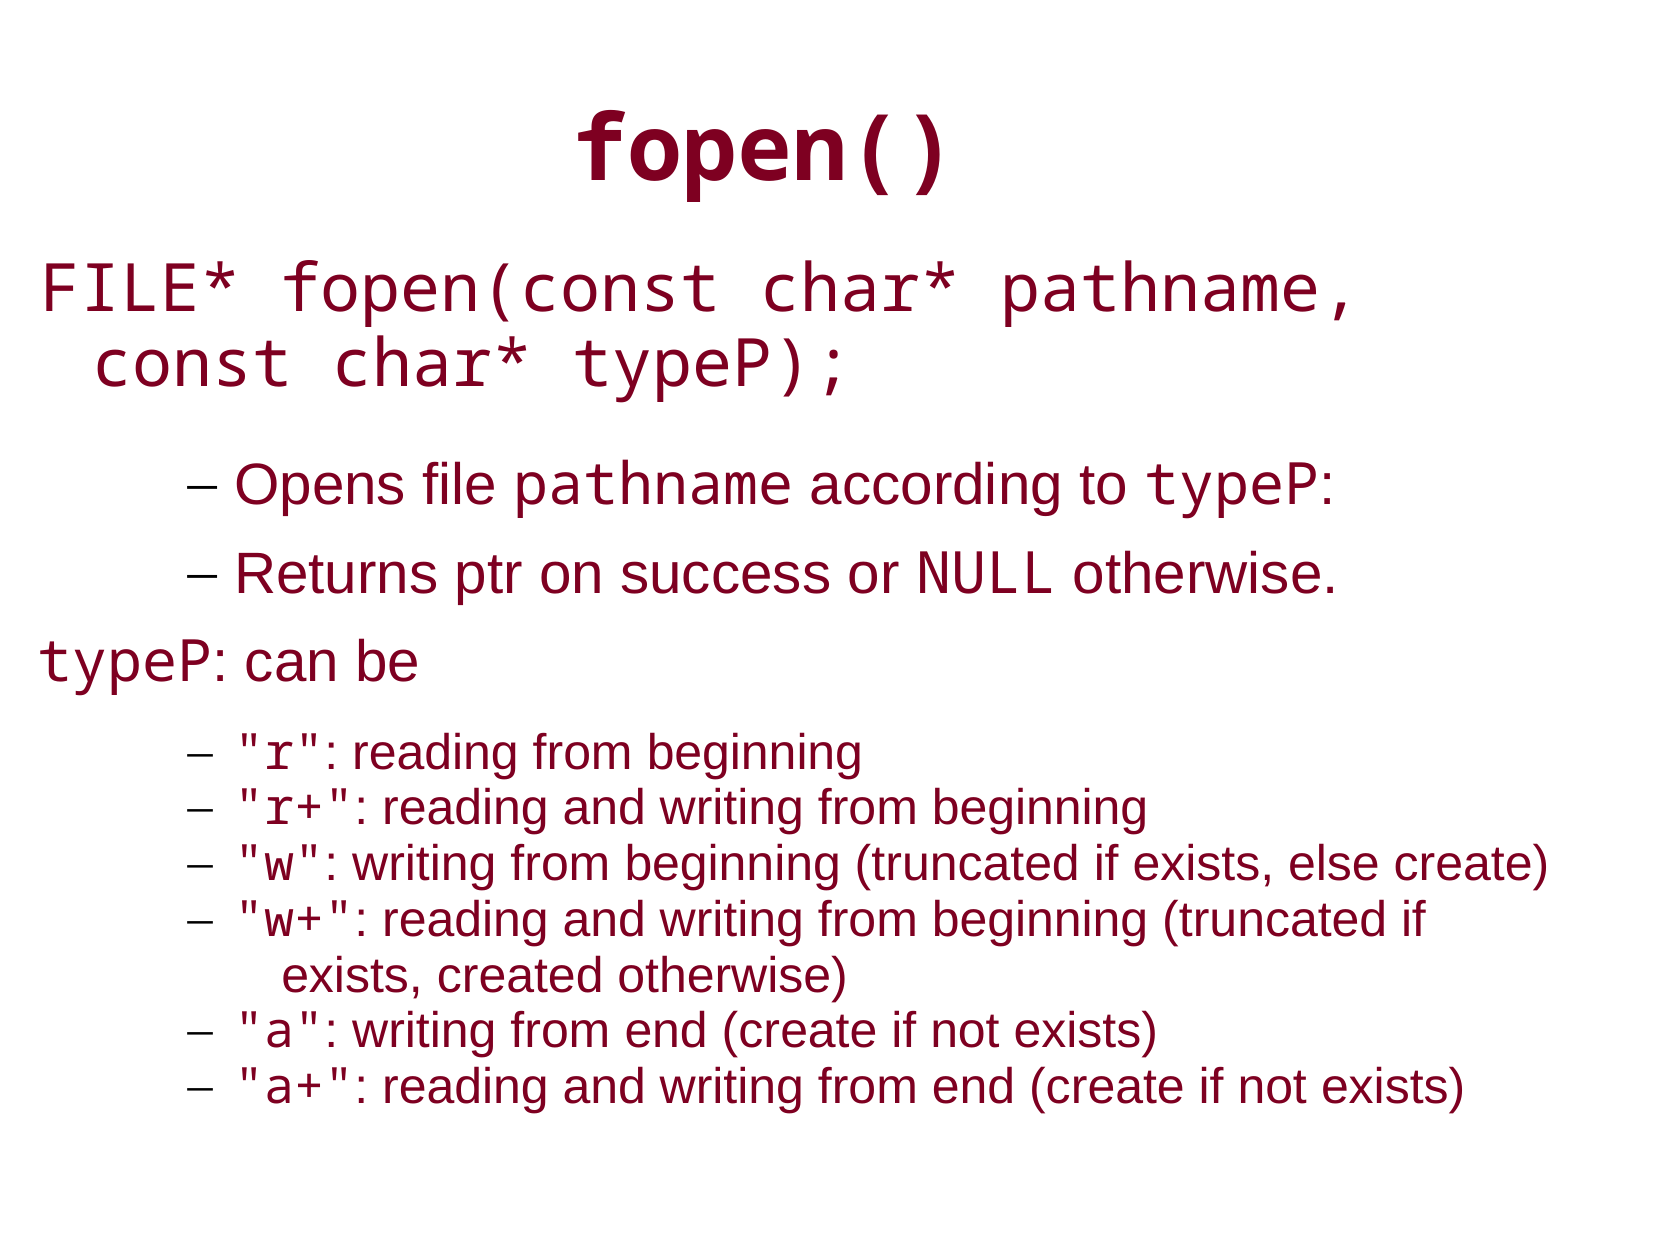

# fopen()
FILE* fopen(const char* pathname, const char* typeP);
Opens file pathname according to typeP:
Returns ptr on success or NULL otherwise.
typeP: can be
"r": reading from beginning
"r+": reading and writing from beginning
"w": writing from beginning (truncated if exists, else create)
"w+": reading and writing from beginning (truncated if exists, created otherwise)
"a": writing from end (create if not exists)
"a+": reading and writing from end (create if not exists)